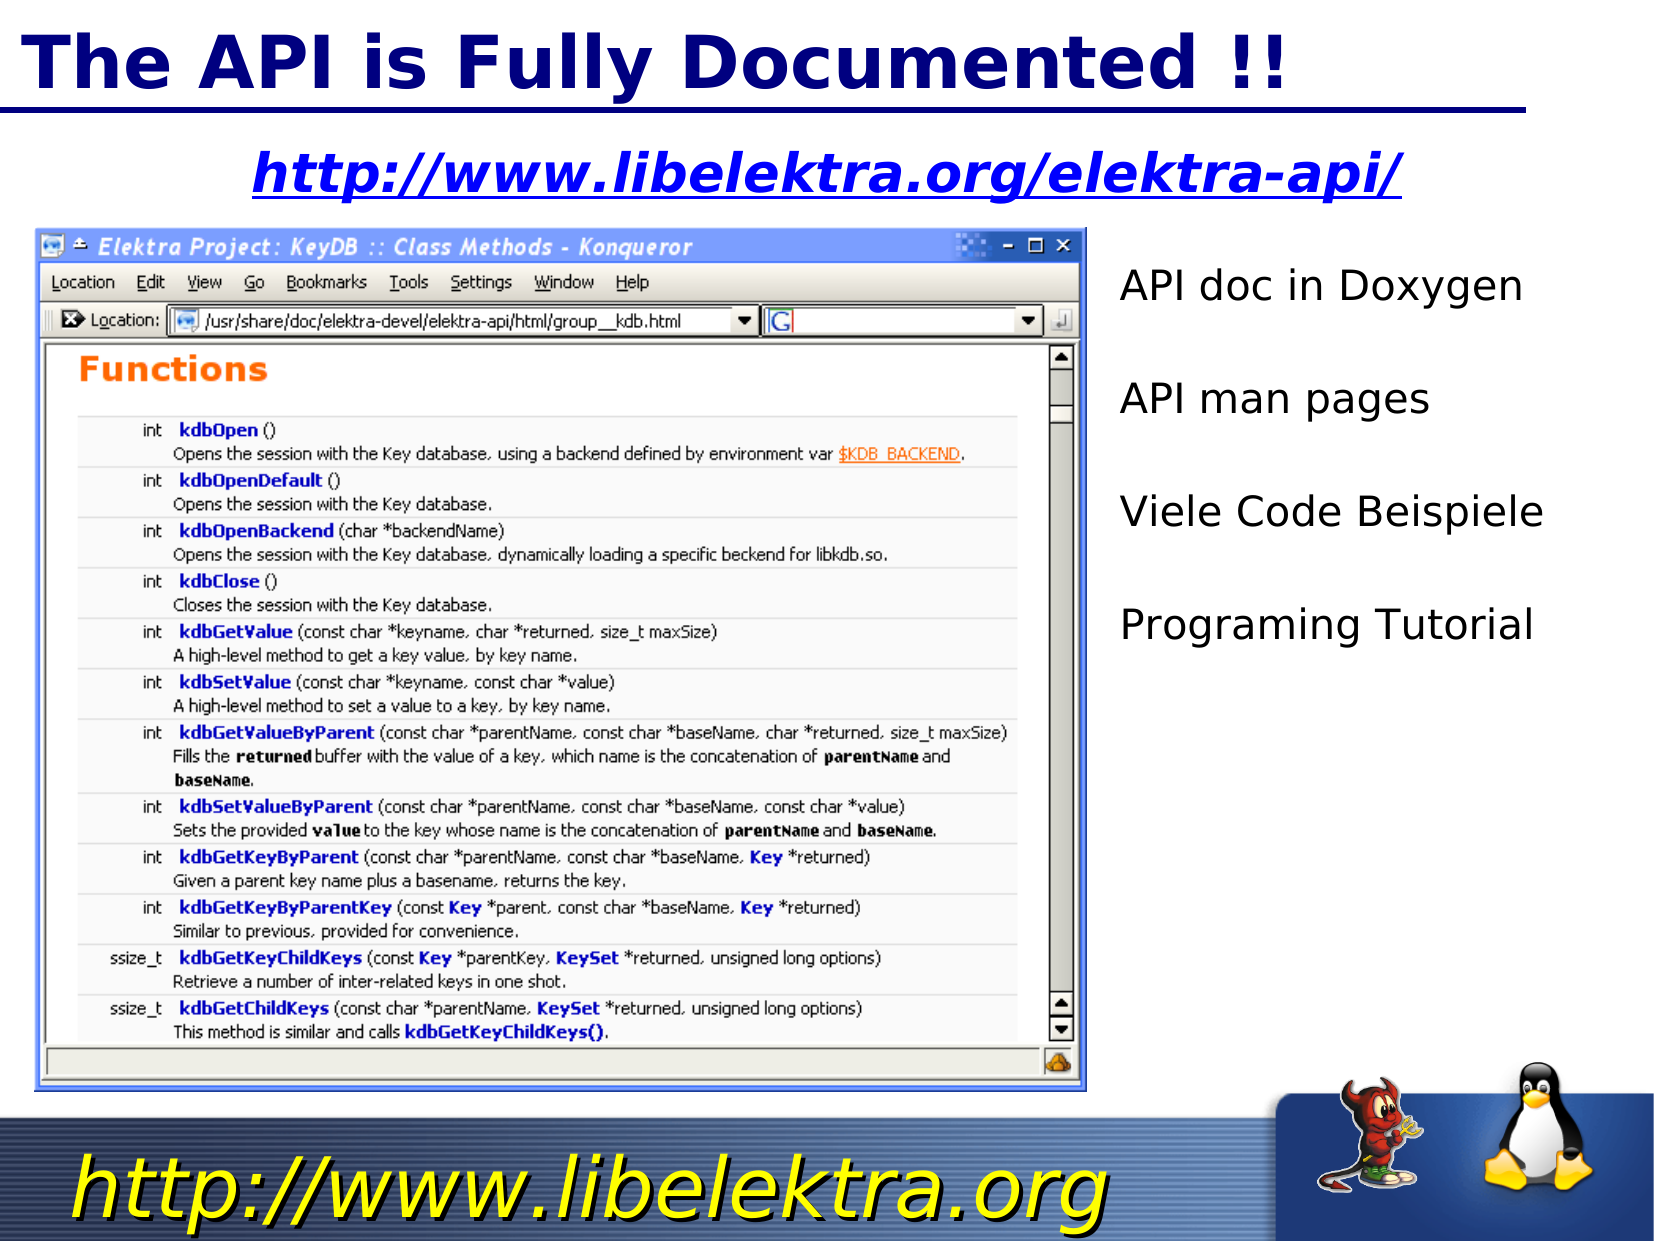

The API is Fully Documented !!
http://www.libelektra.org/elektra-api/
# API doc in Doxygen
API man pages
Viele Code Beispiele
Programing Tutorial